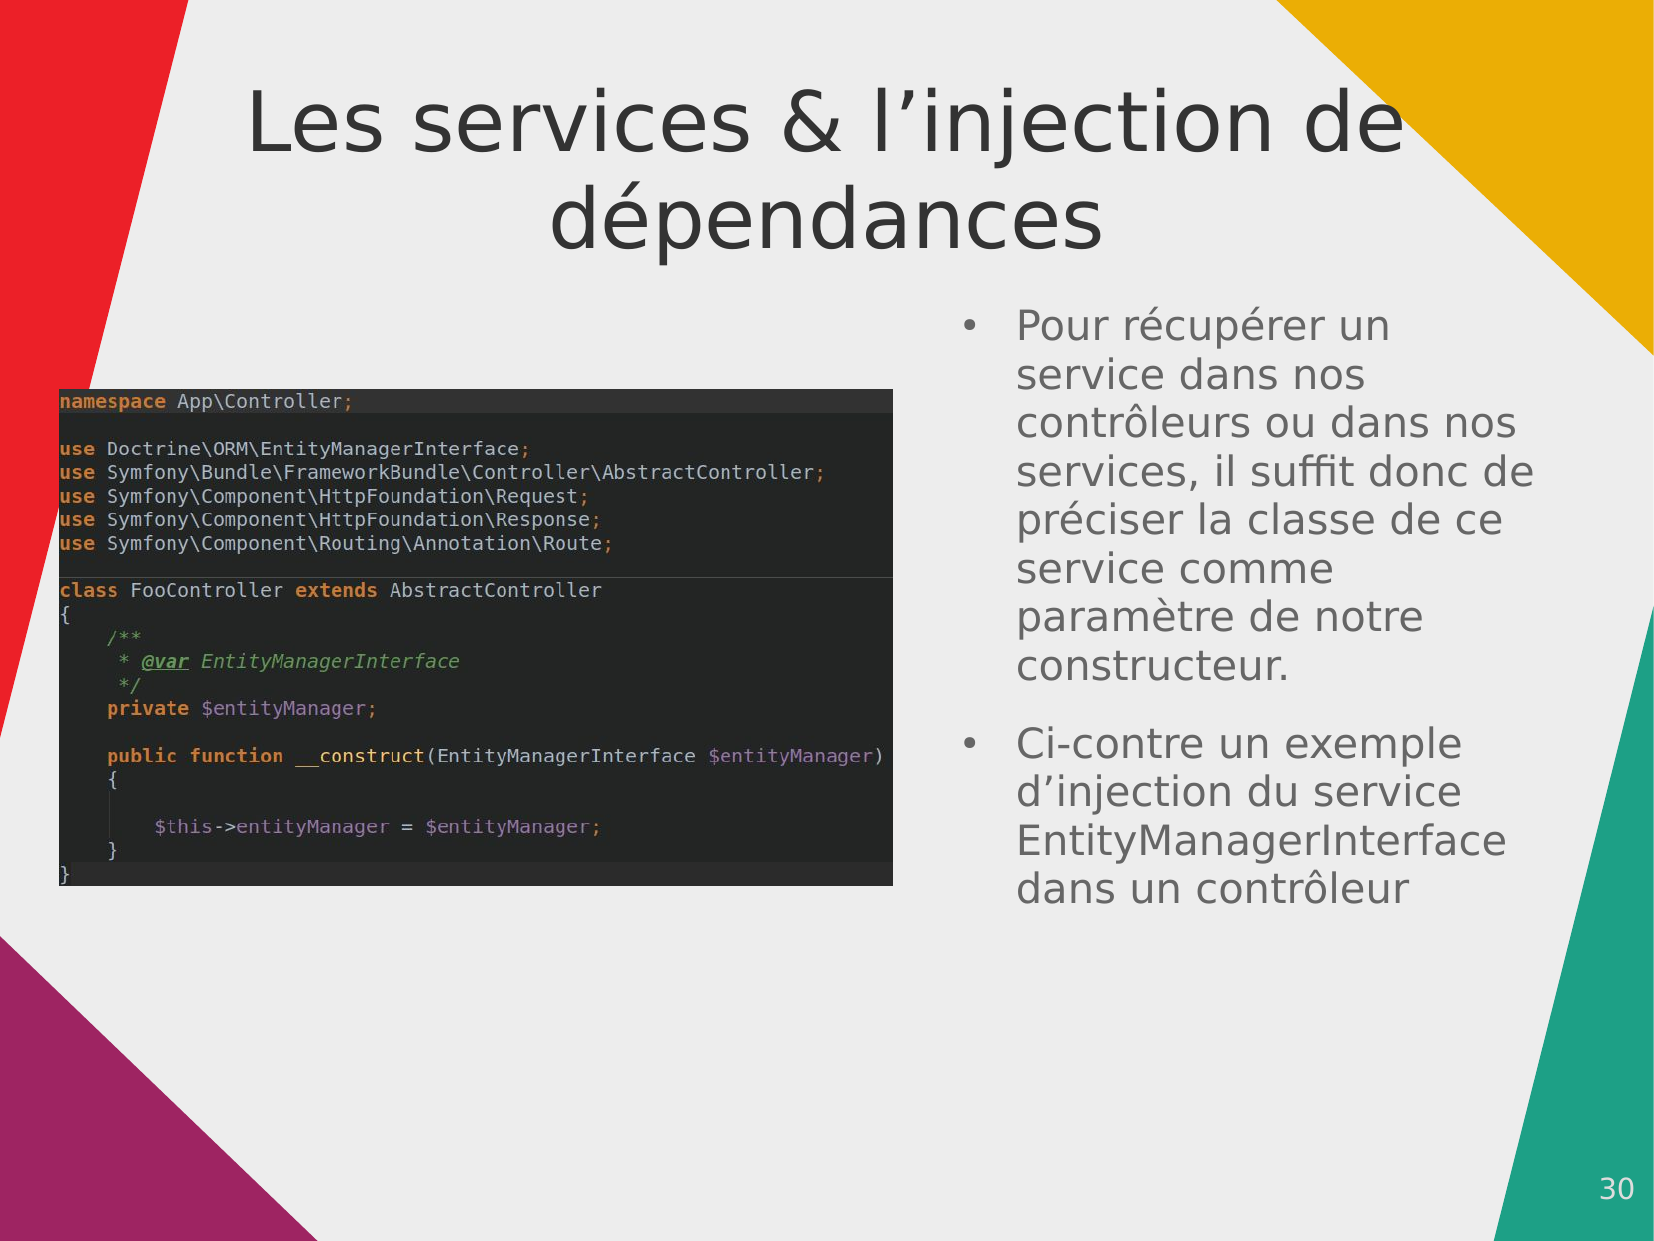

# Les services & l’injection de dépendances
Pour récupérer un service dans nos contrôleurs ou dans nos services, il suffit donc de préciser la classe de ce service comme paramètre de notre constructeur.
Ci-contre un exemple d’injection du service EntityManagerInterface dans un contrôleur
30